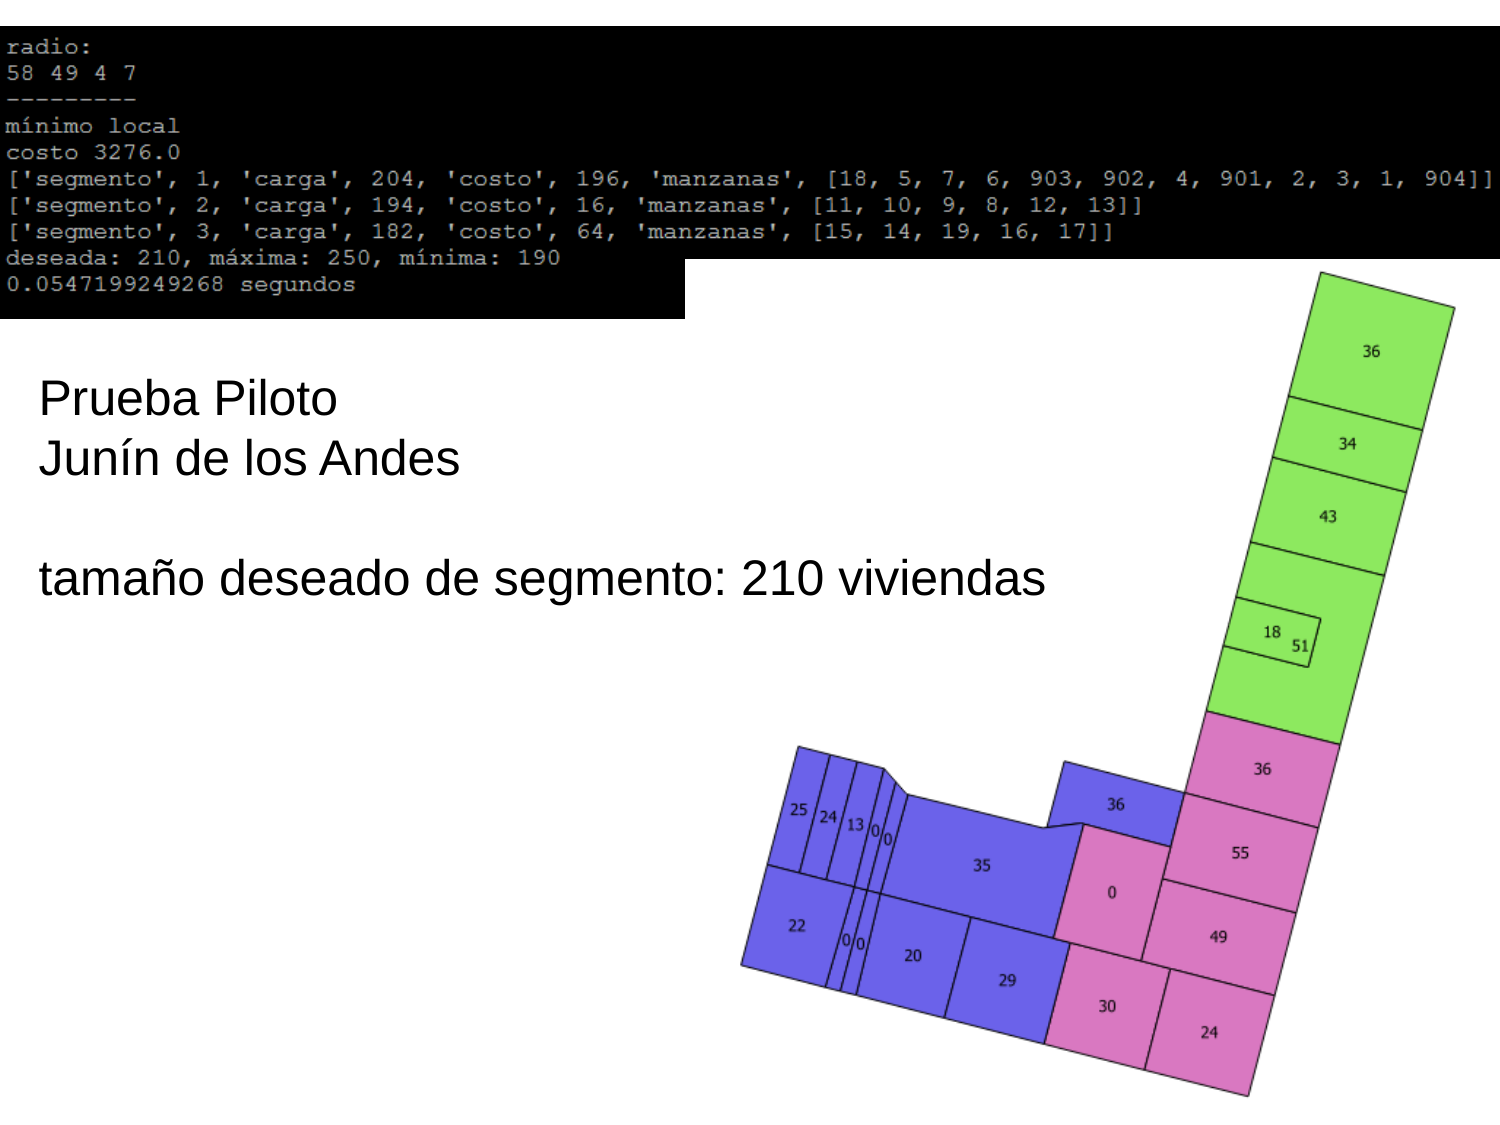

Prueba Piloto
Junín de los Andes
tamaño deseado de segmento: 210 viviendas